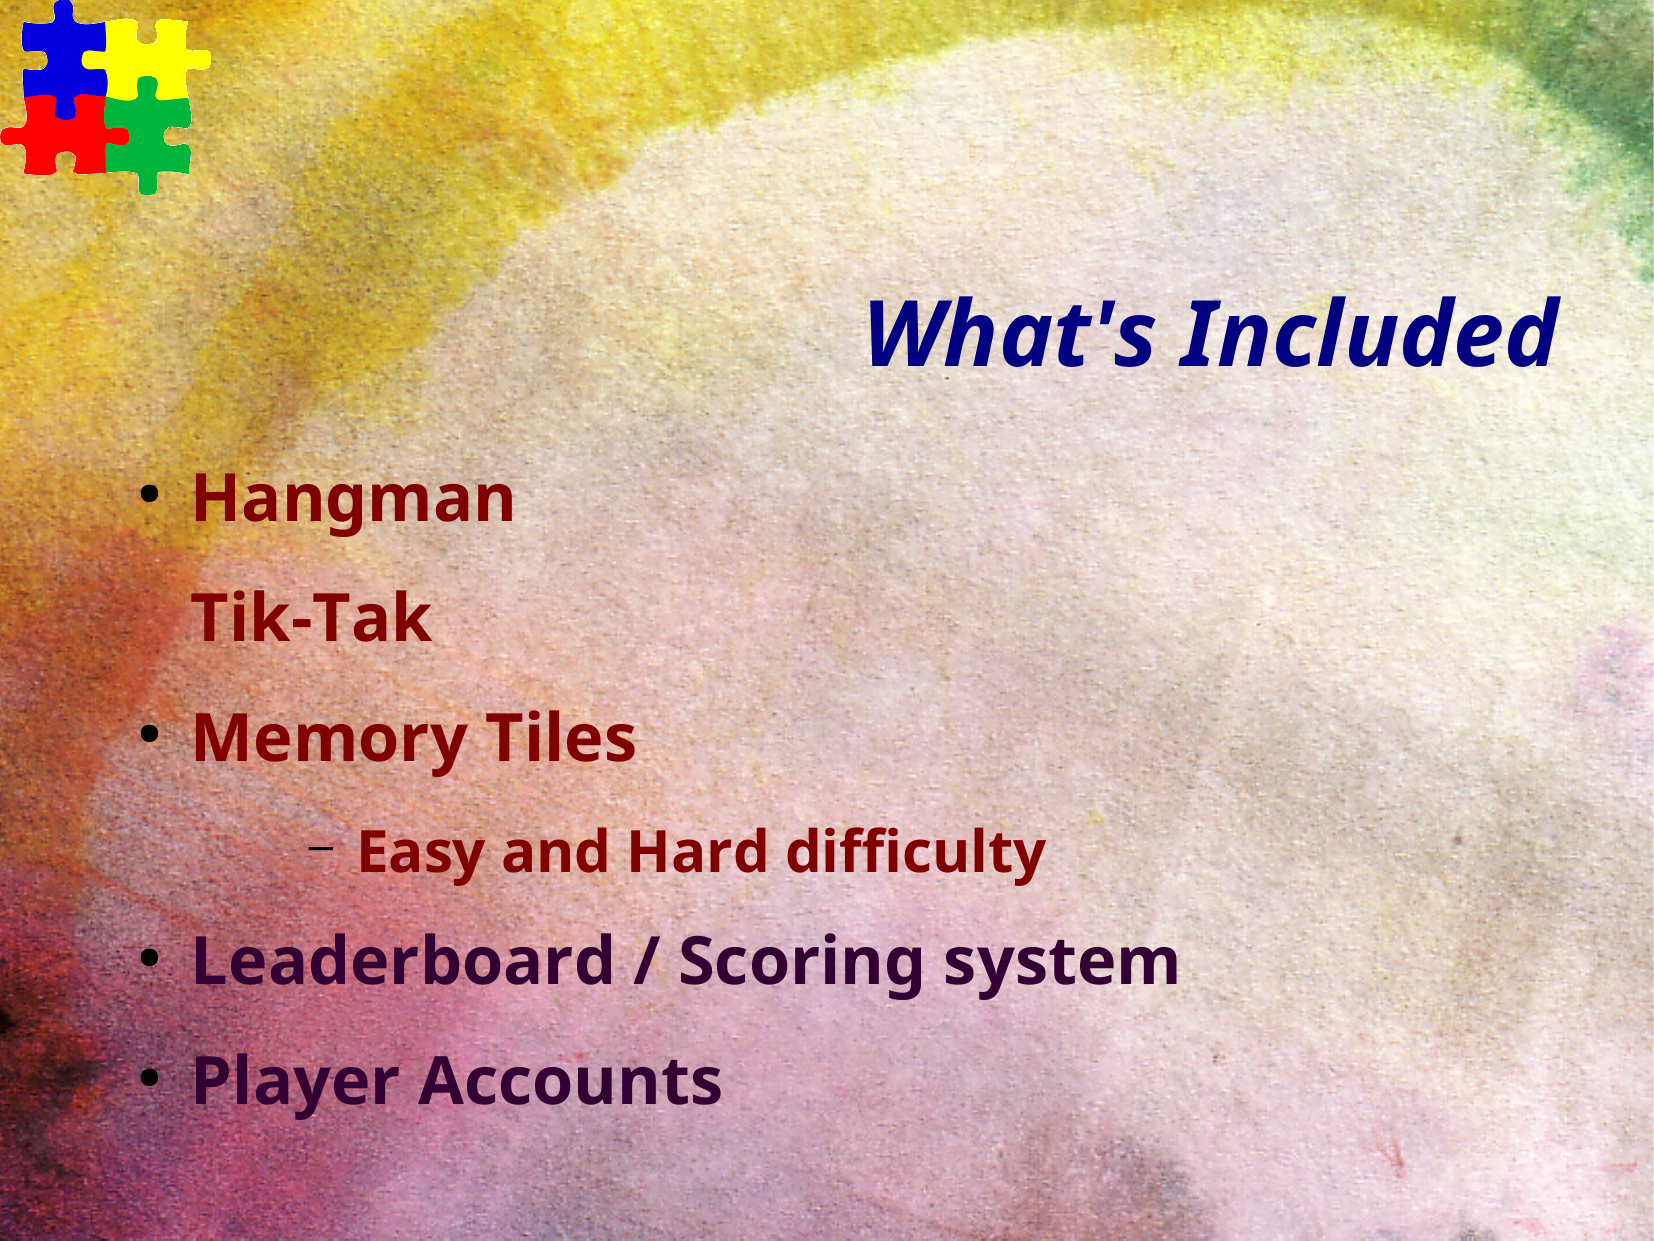

# What's Included
Hangman
Tik-Tak
Memory Tiles
Easy and Hard difficulty
Leaderboard / Scoring system
Player Accounts